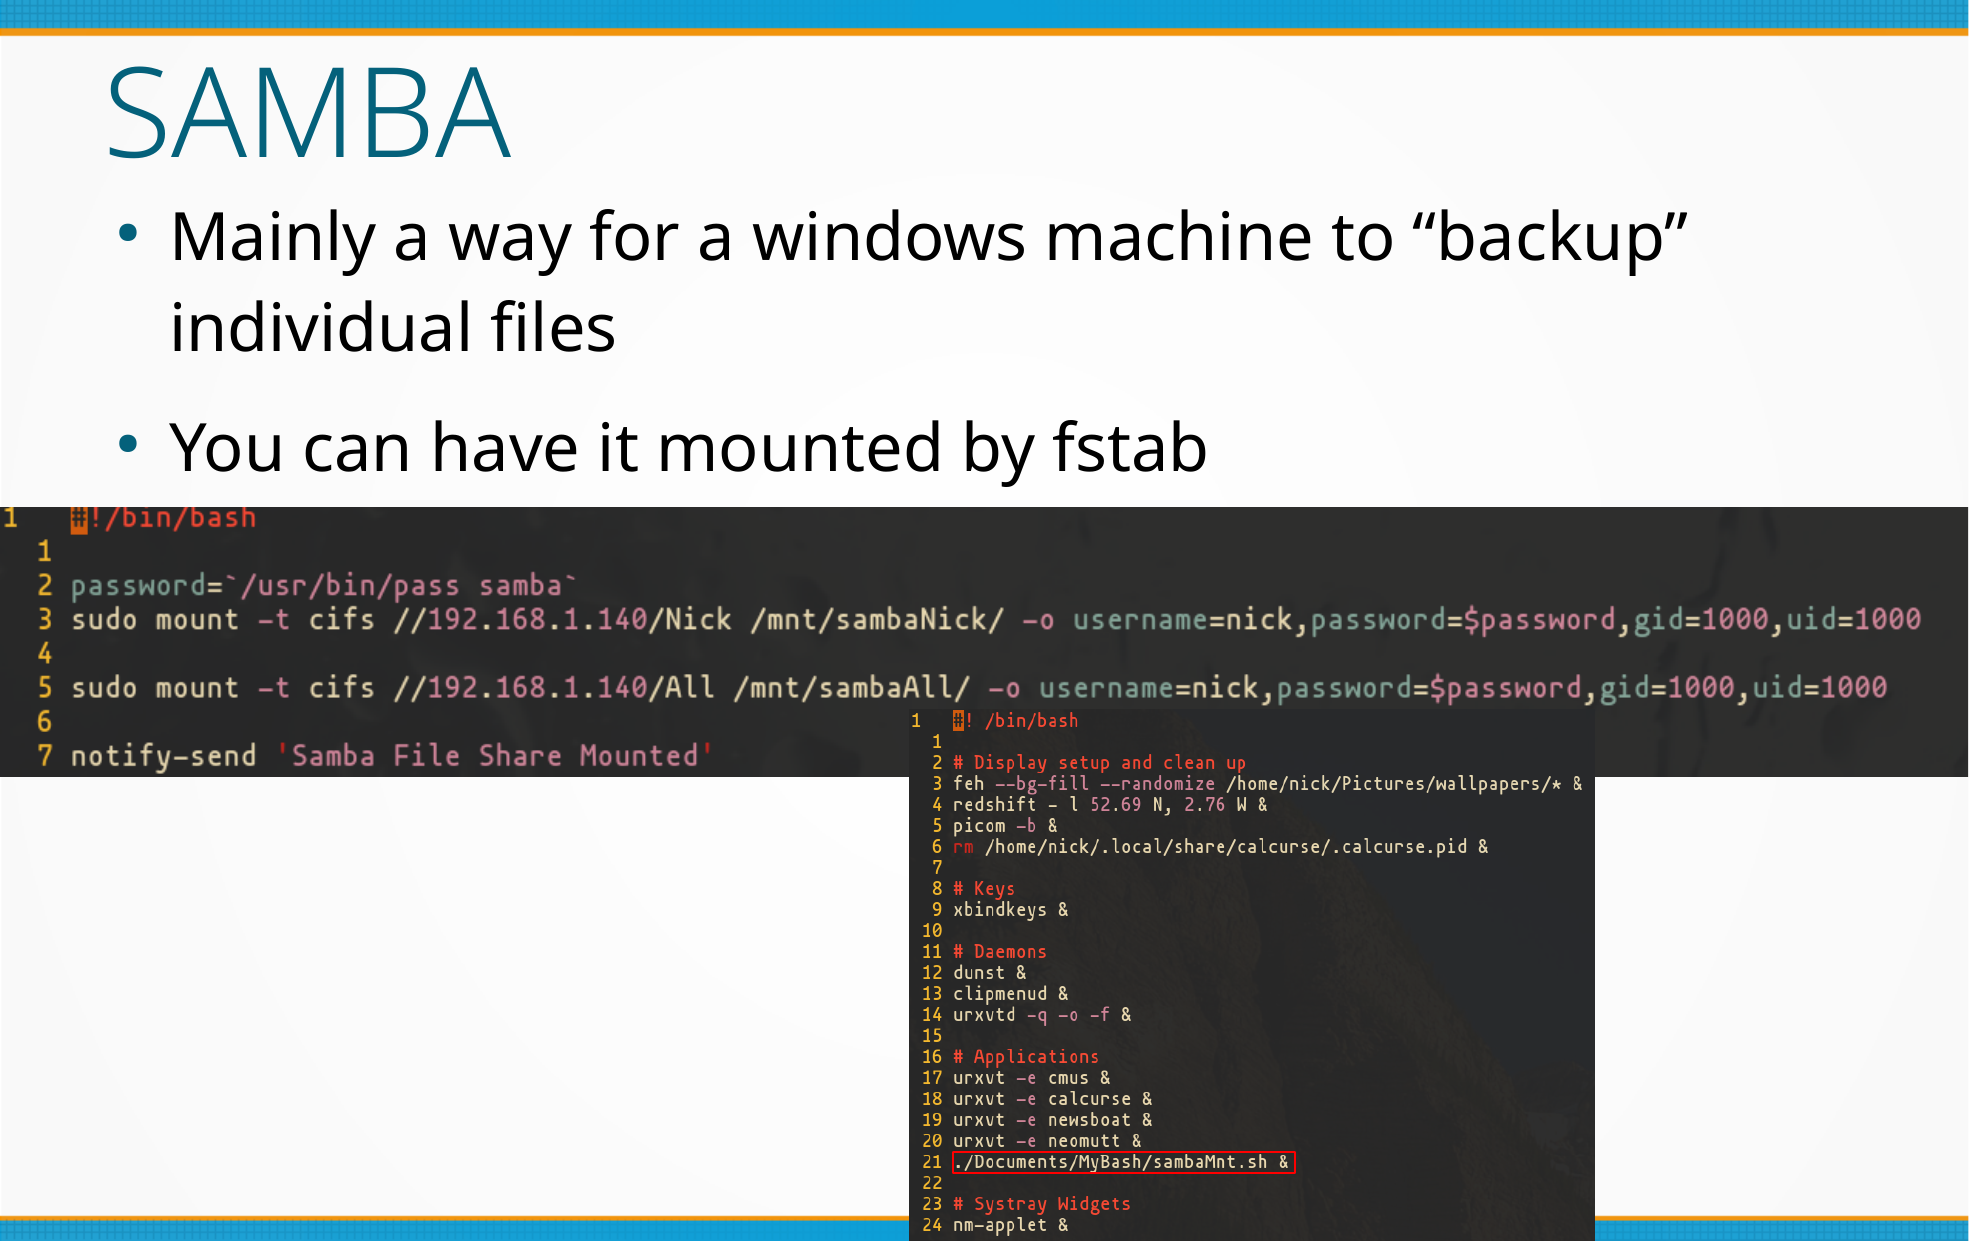

# SAMBA
Mainly a way for a windows machine to “backup” individual files
You can have it mounted by fstab